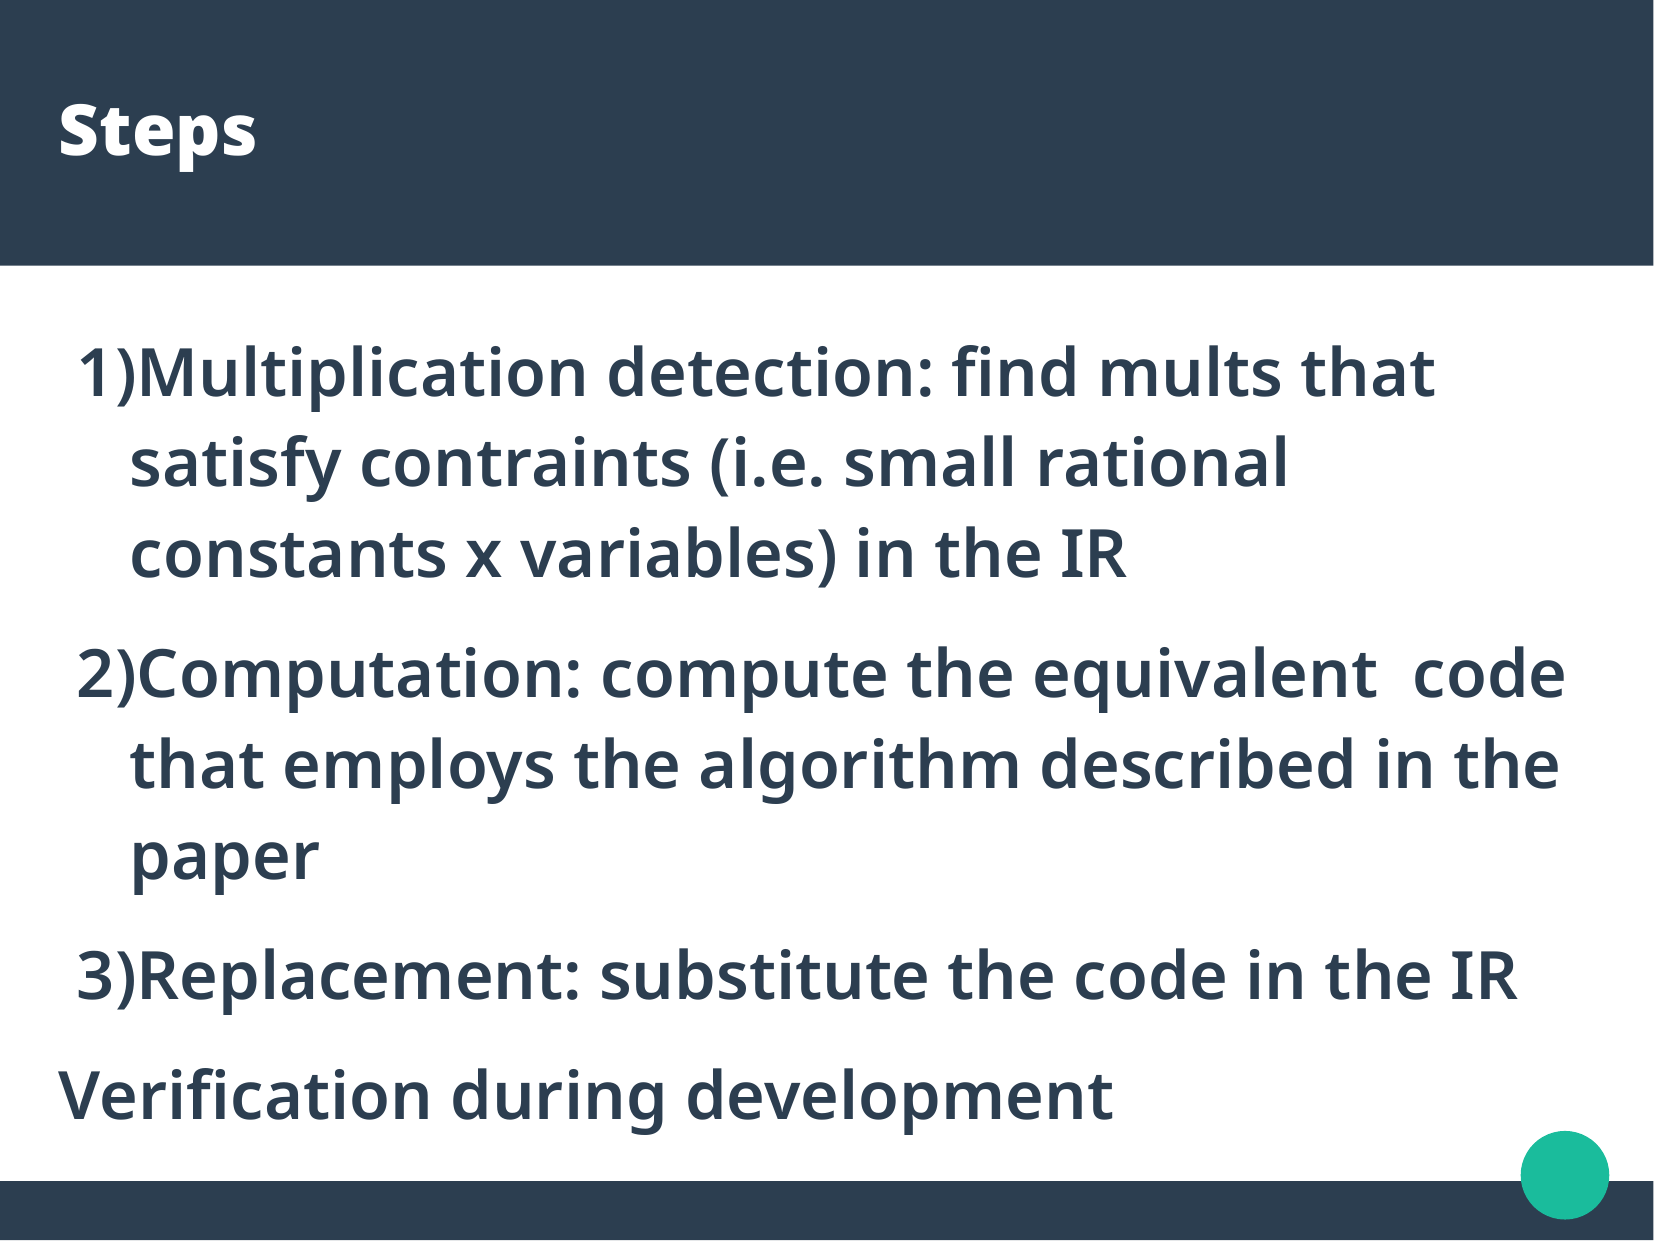

# Steps
Multiplication detection: find mults that satisfy contraints (i.e. small rational constants x variables) in the IR
Computation: compute the equivalent code that employs the algorithm described in the paper
Replacement: substitute the code in the IR
Verification during development